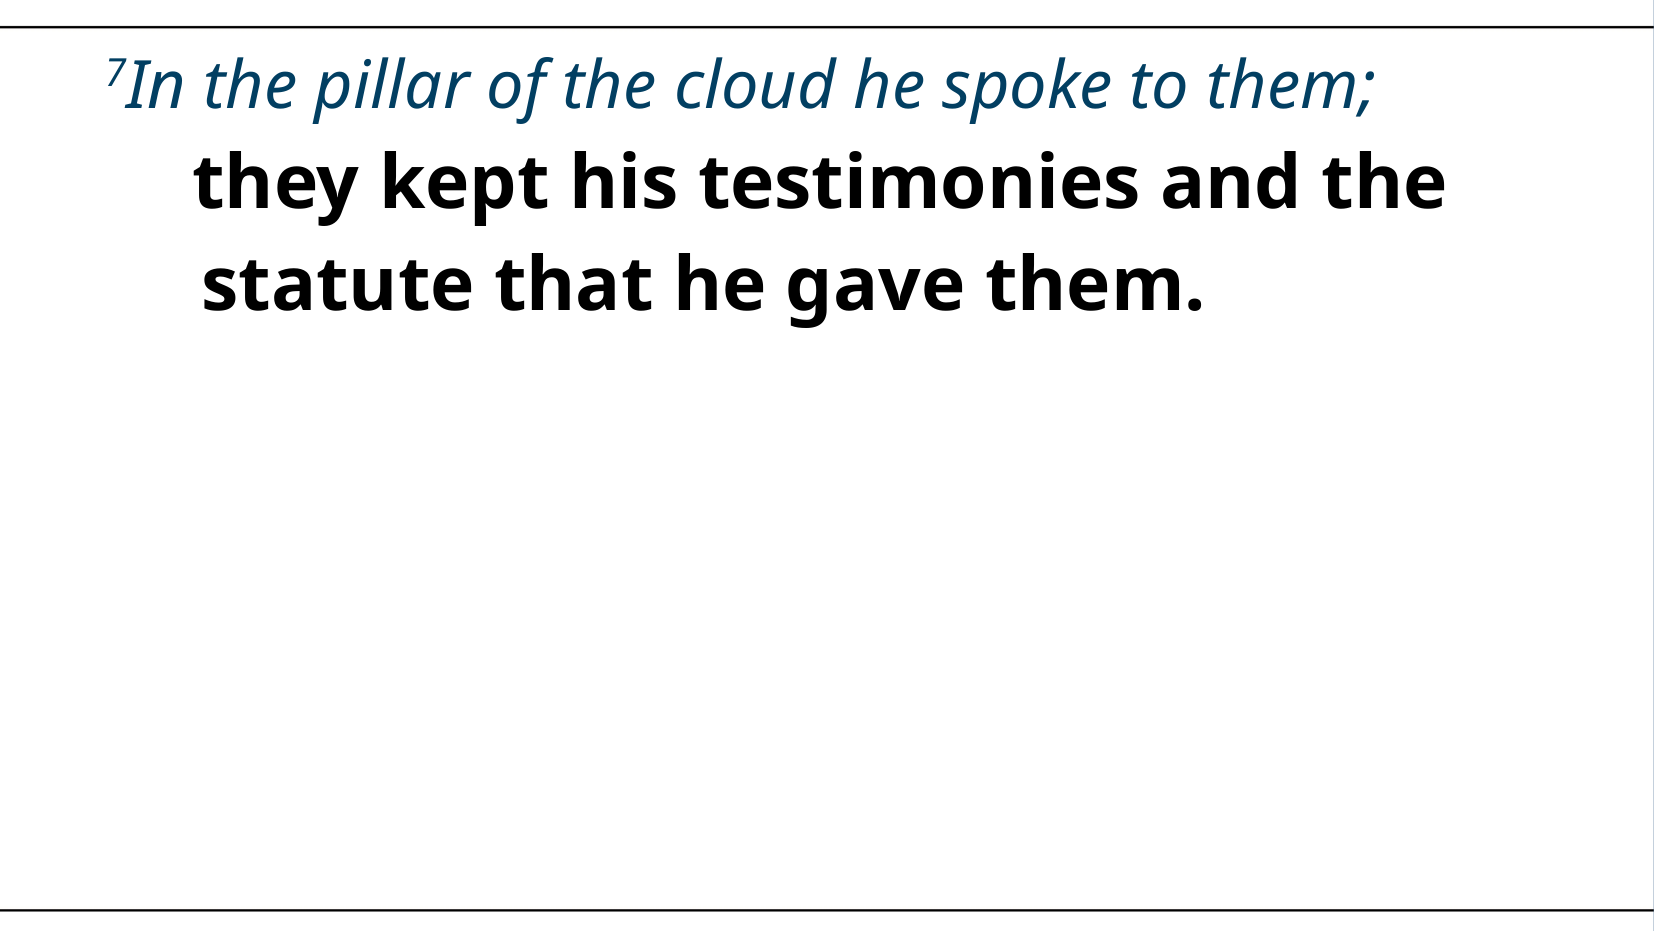

7In the pillar of the cloud he spoke to them;
 they kept his testimonies and the
 statute that he gave them.